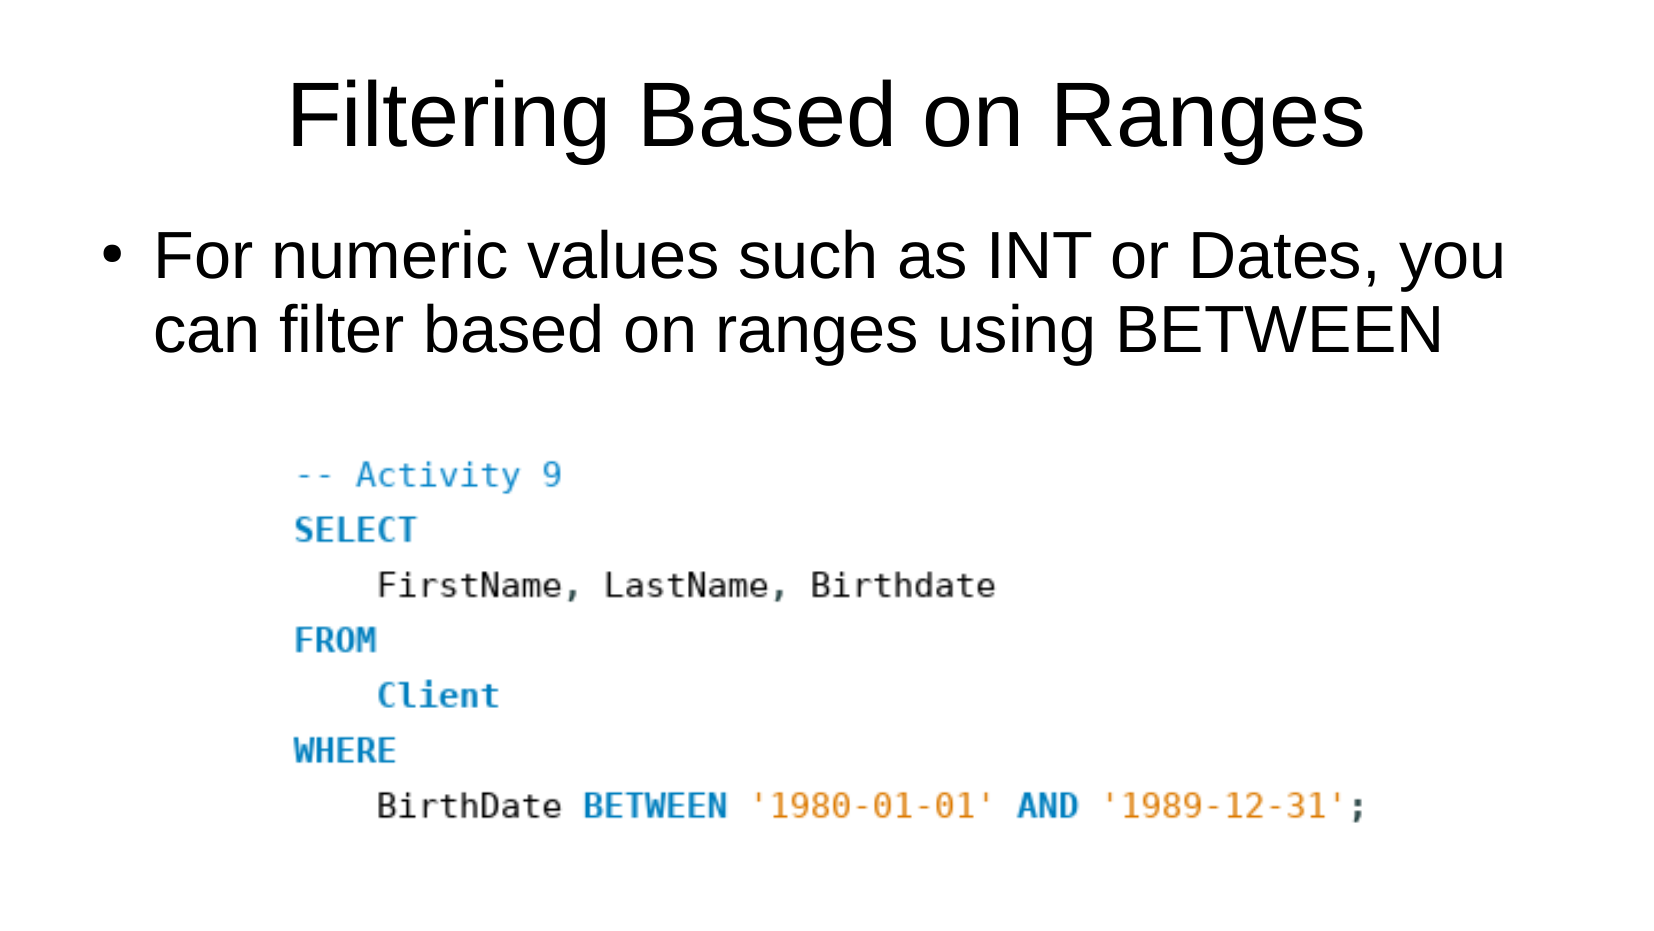

# Filtering Based on Ranges
For numeric values such as INT or Dates, you can filter based on ranges using BETWEEN